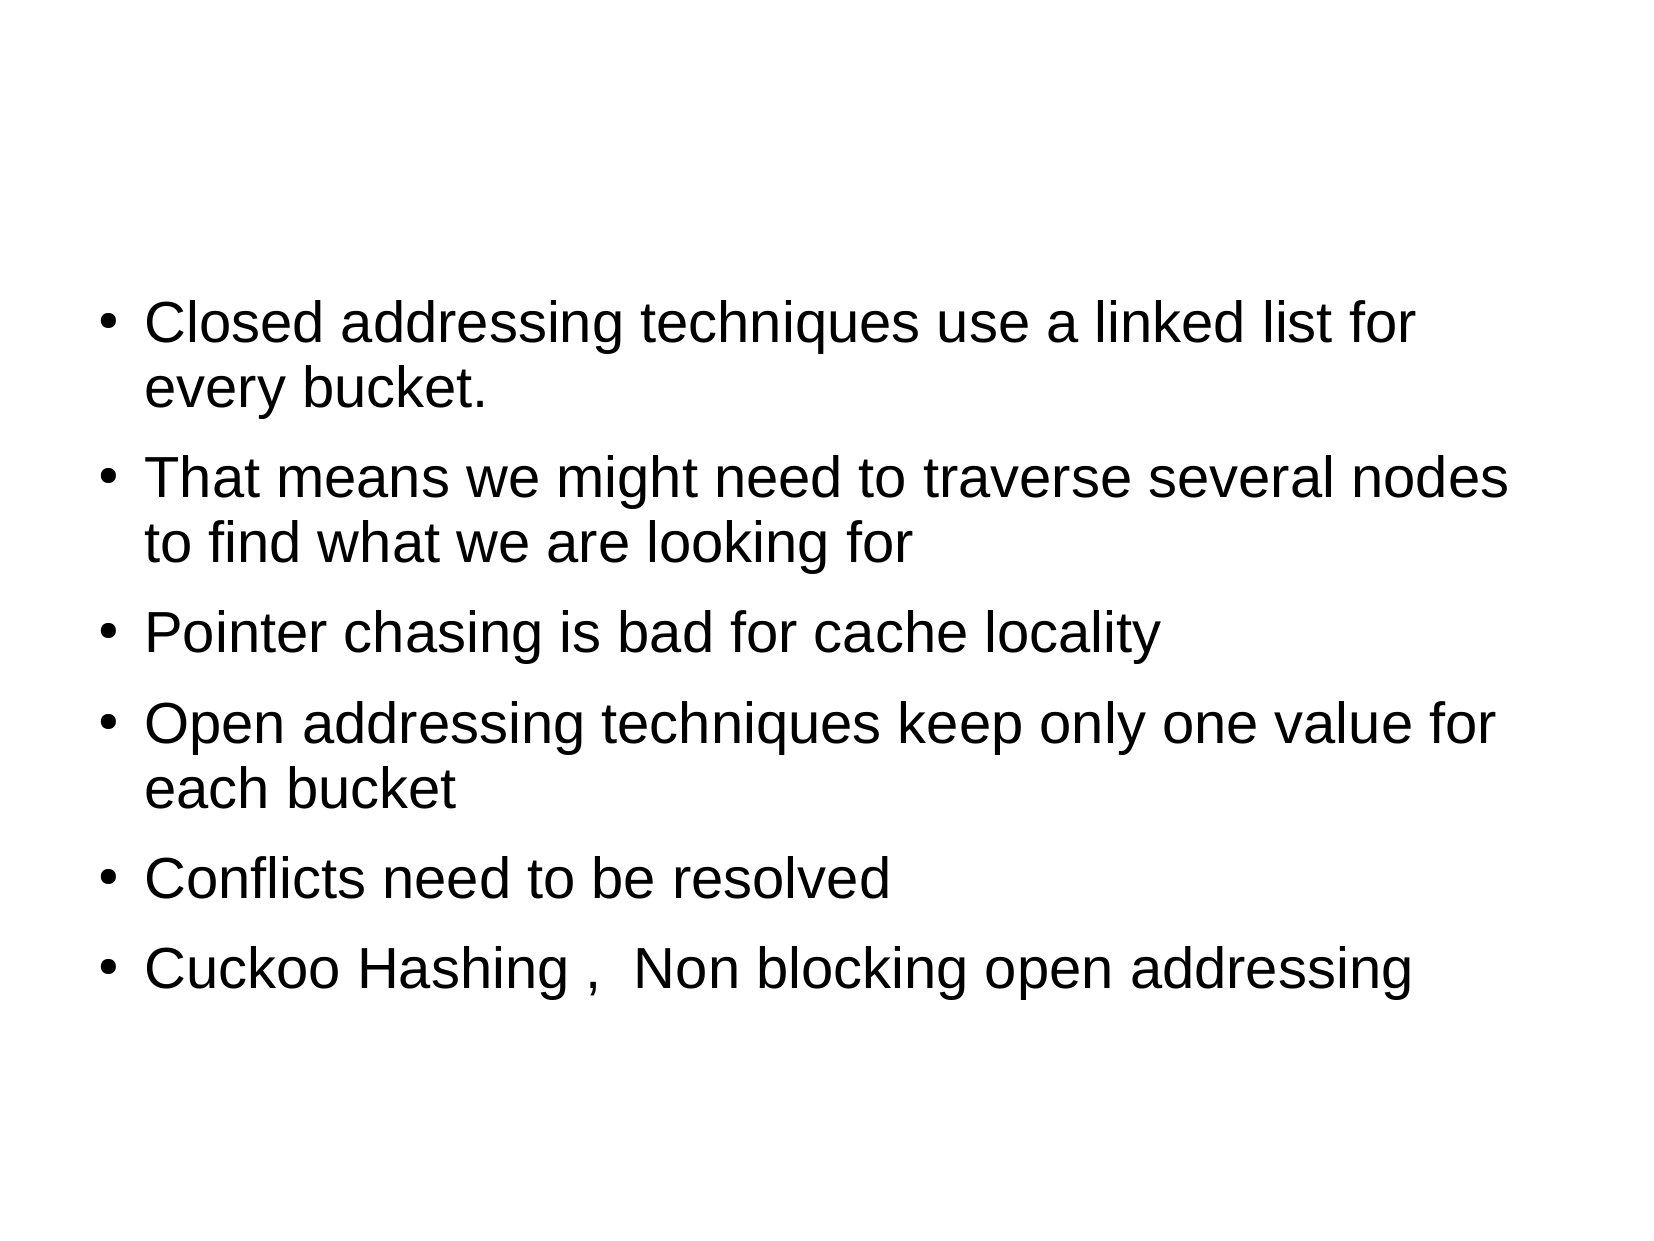

#
Closed addressing techniques use a linked list for every bucket.
That means we might need to traverse several nodes to find what we are looking for
Pointer chasing is bad for cache locality
Open addressing techniques keep only one value for each bucket
Conflicts need to be resolved
Cuckoo Hashing , Non blocking open addressing